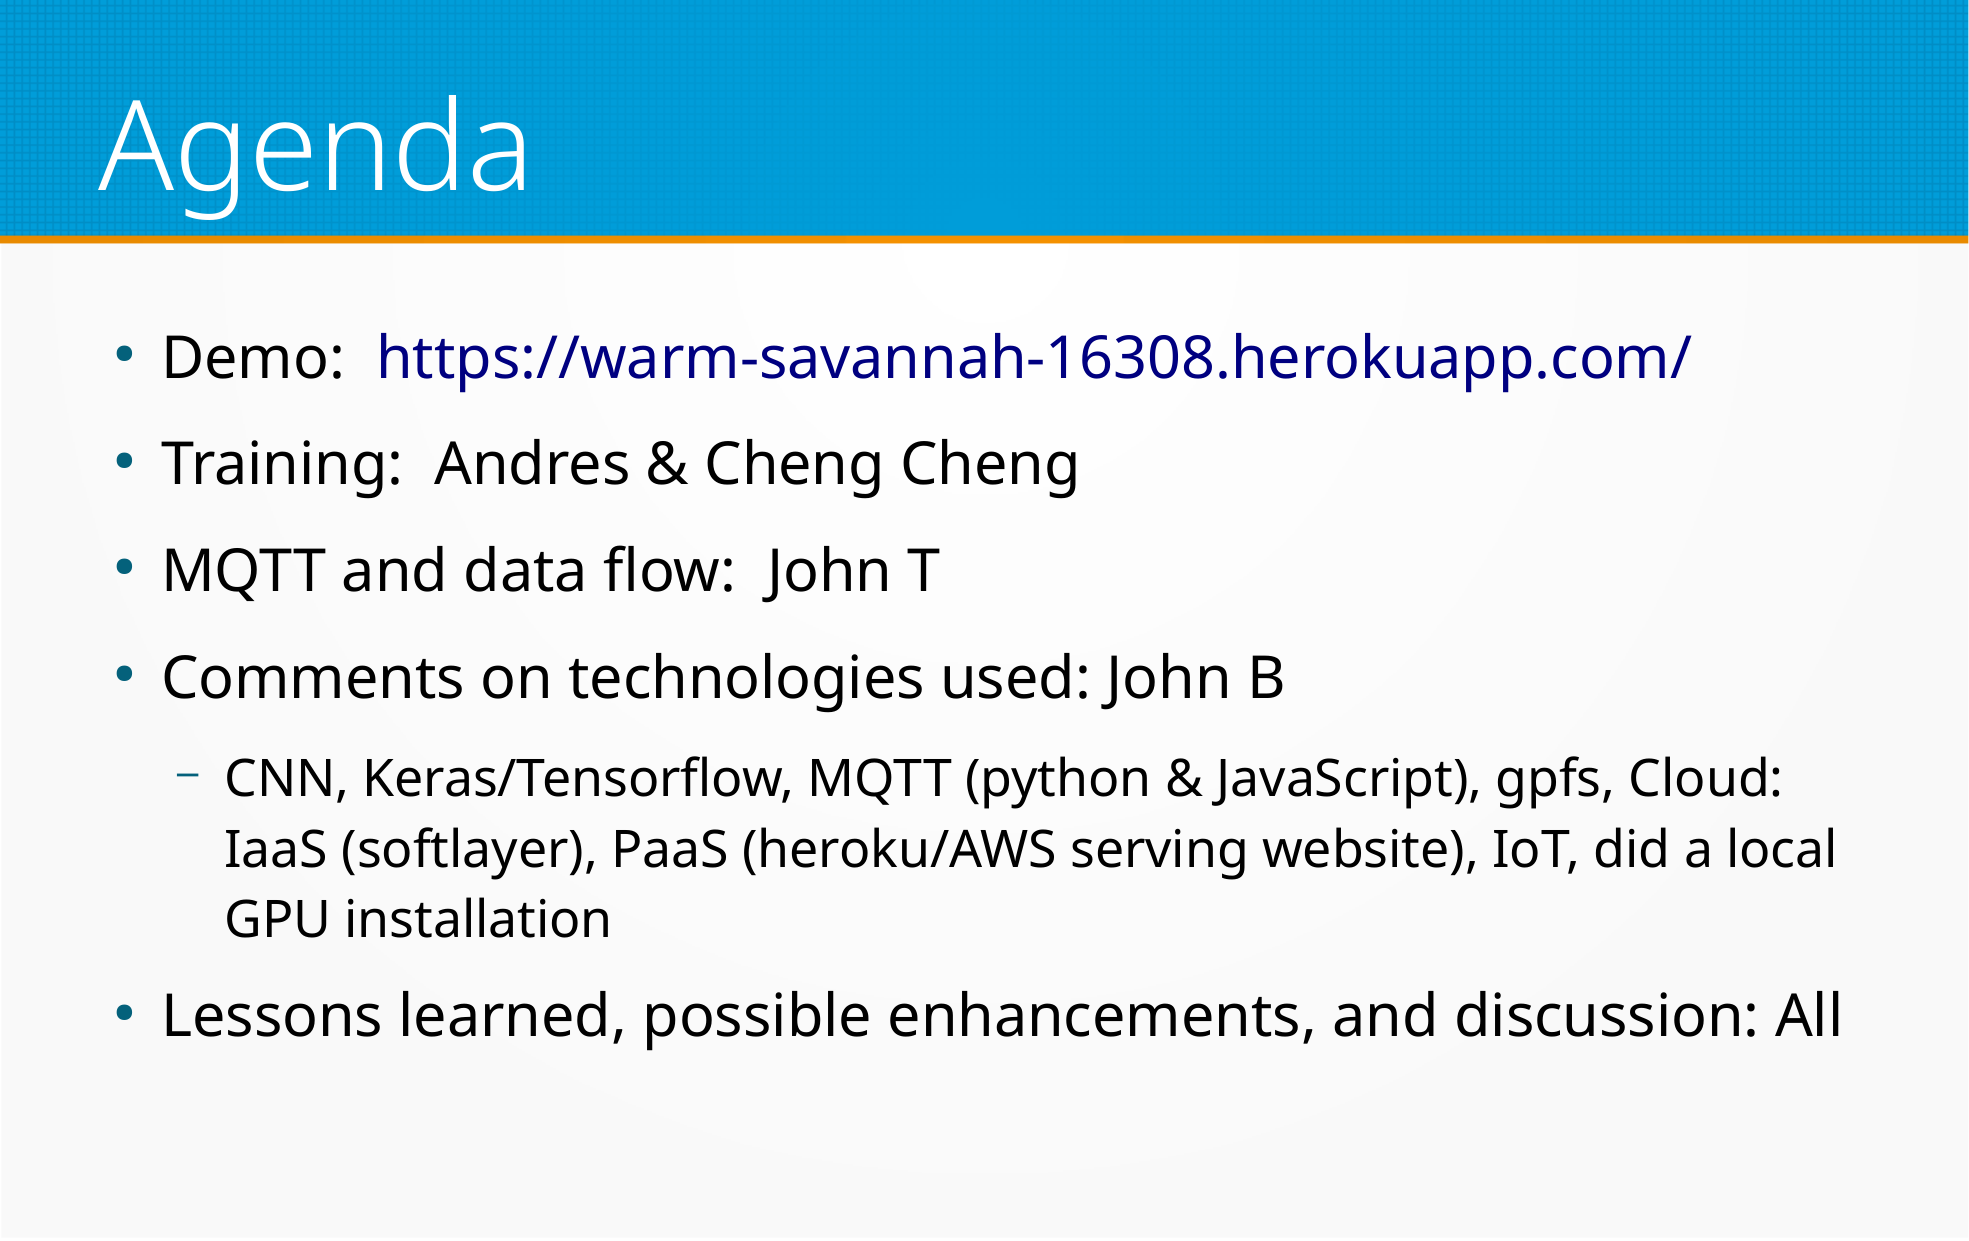

# Agenda
Demo: https://warm-savannah-16308.herokuapp.com/
Training: Andres & Cheng Cheng
MQTT and data flow: John T
Comments on technologies used: John B
CNN, Keras/Tensorflow, MQTT (python & JavaScript), gpfs, Cloud: IaaS (softlayer), PaaS (heroku/AWS serving website), IoT, did a local GPU installation
Lessons learned, possible enhancements, and discussion: All